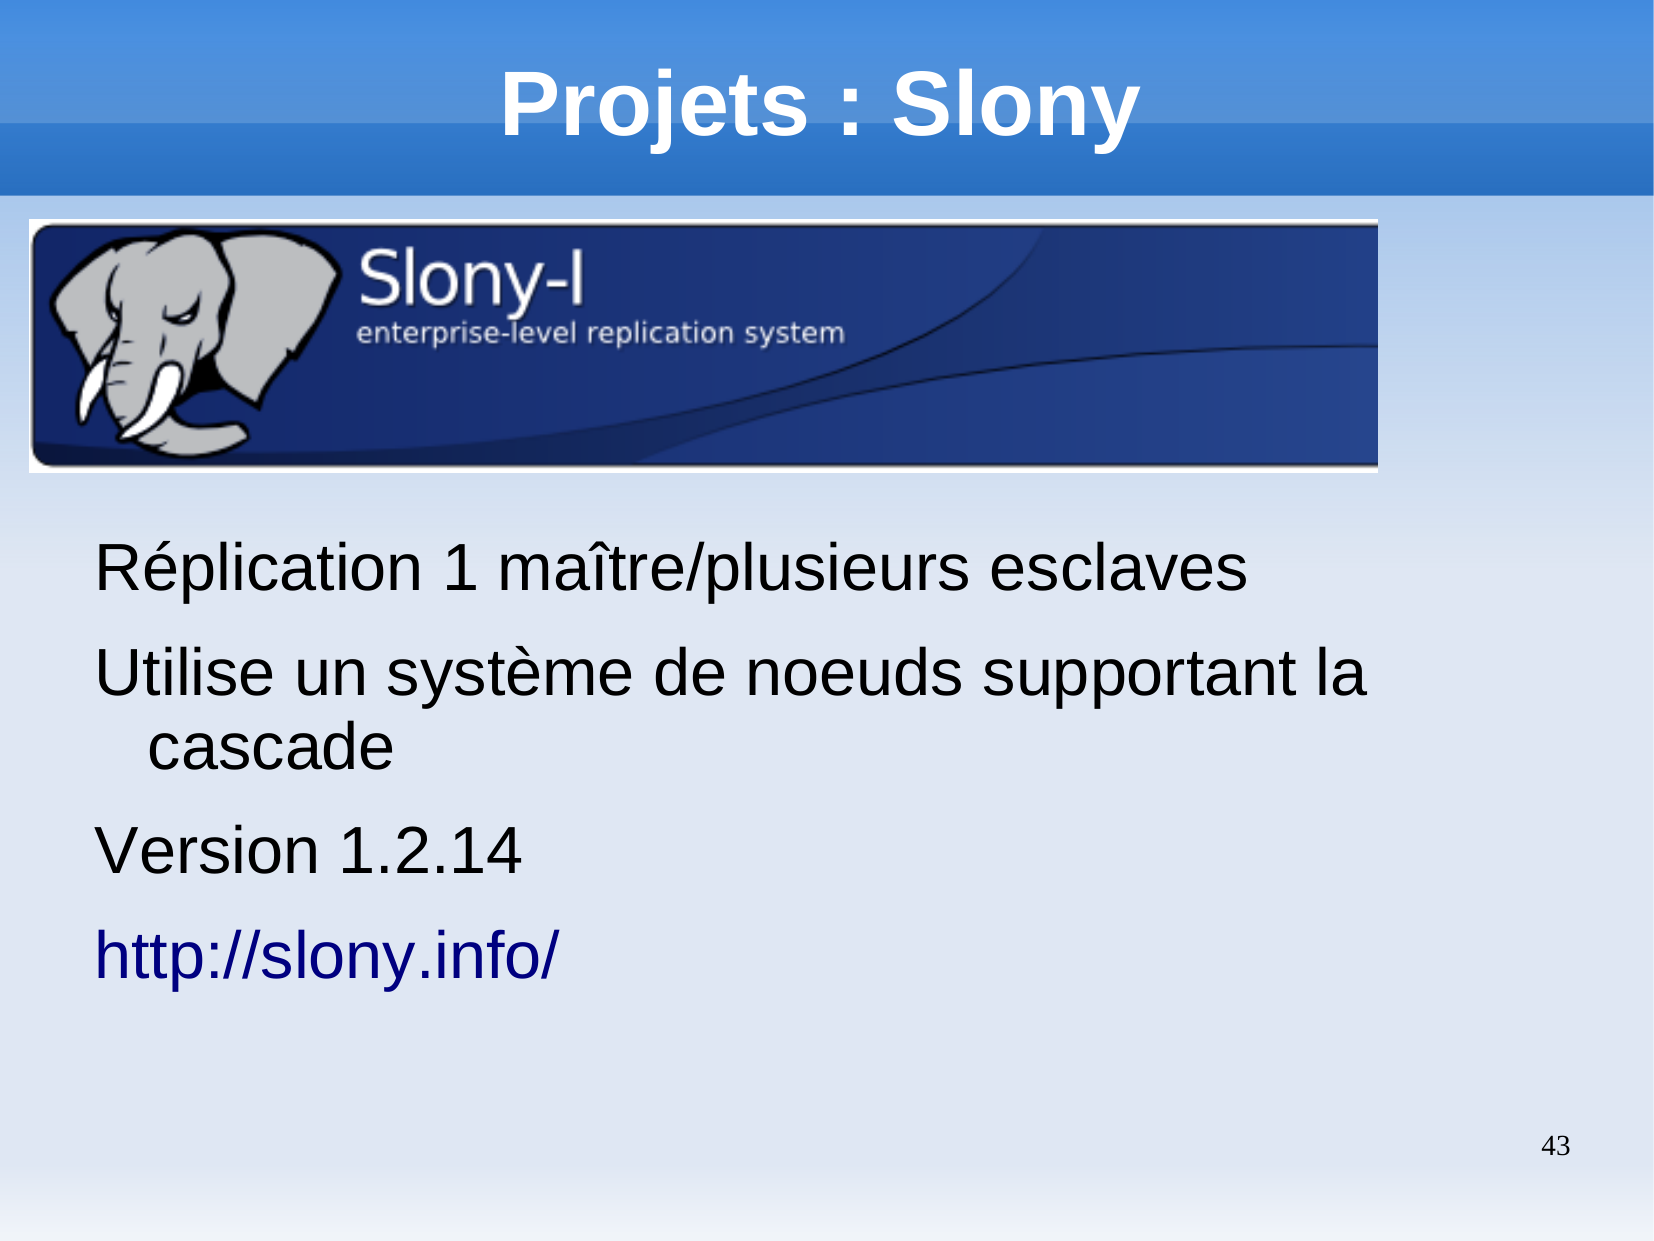

# Projets : Slony
Réplication 1 maître/plusieurs esclaves
Utilise un système de noeuds supportant la cascade
Version 1.2.14
http://slony.info/
43